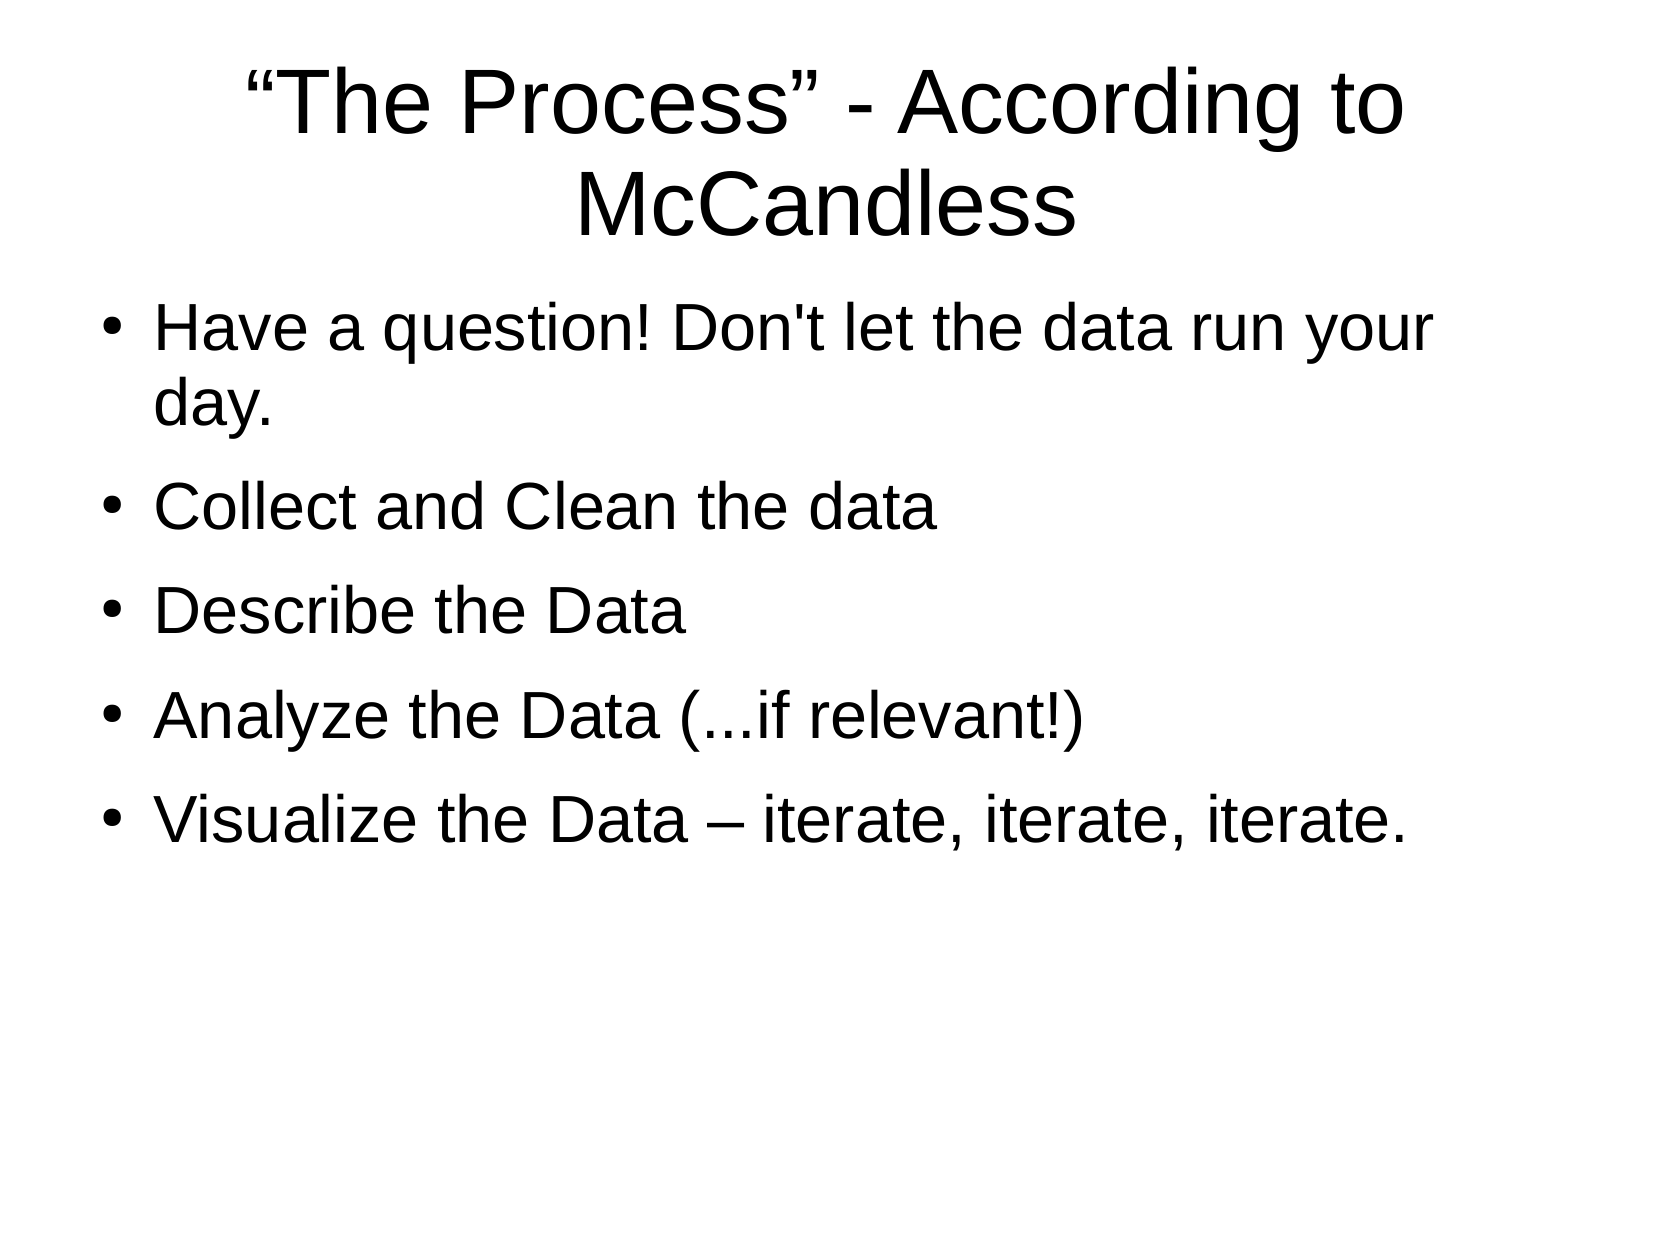

# “The Process” - According to McCandless
Have a question! Don't let the data run your day.
Collect and Clean the data
Describe the Data
Analyze the Data (...if relevant!)
Visualize the Data – iterate, iterate, iterate.